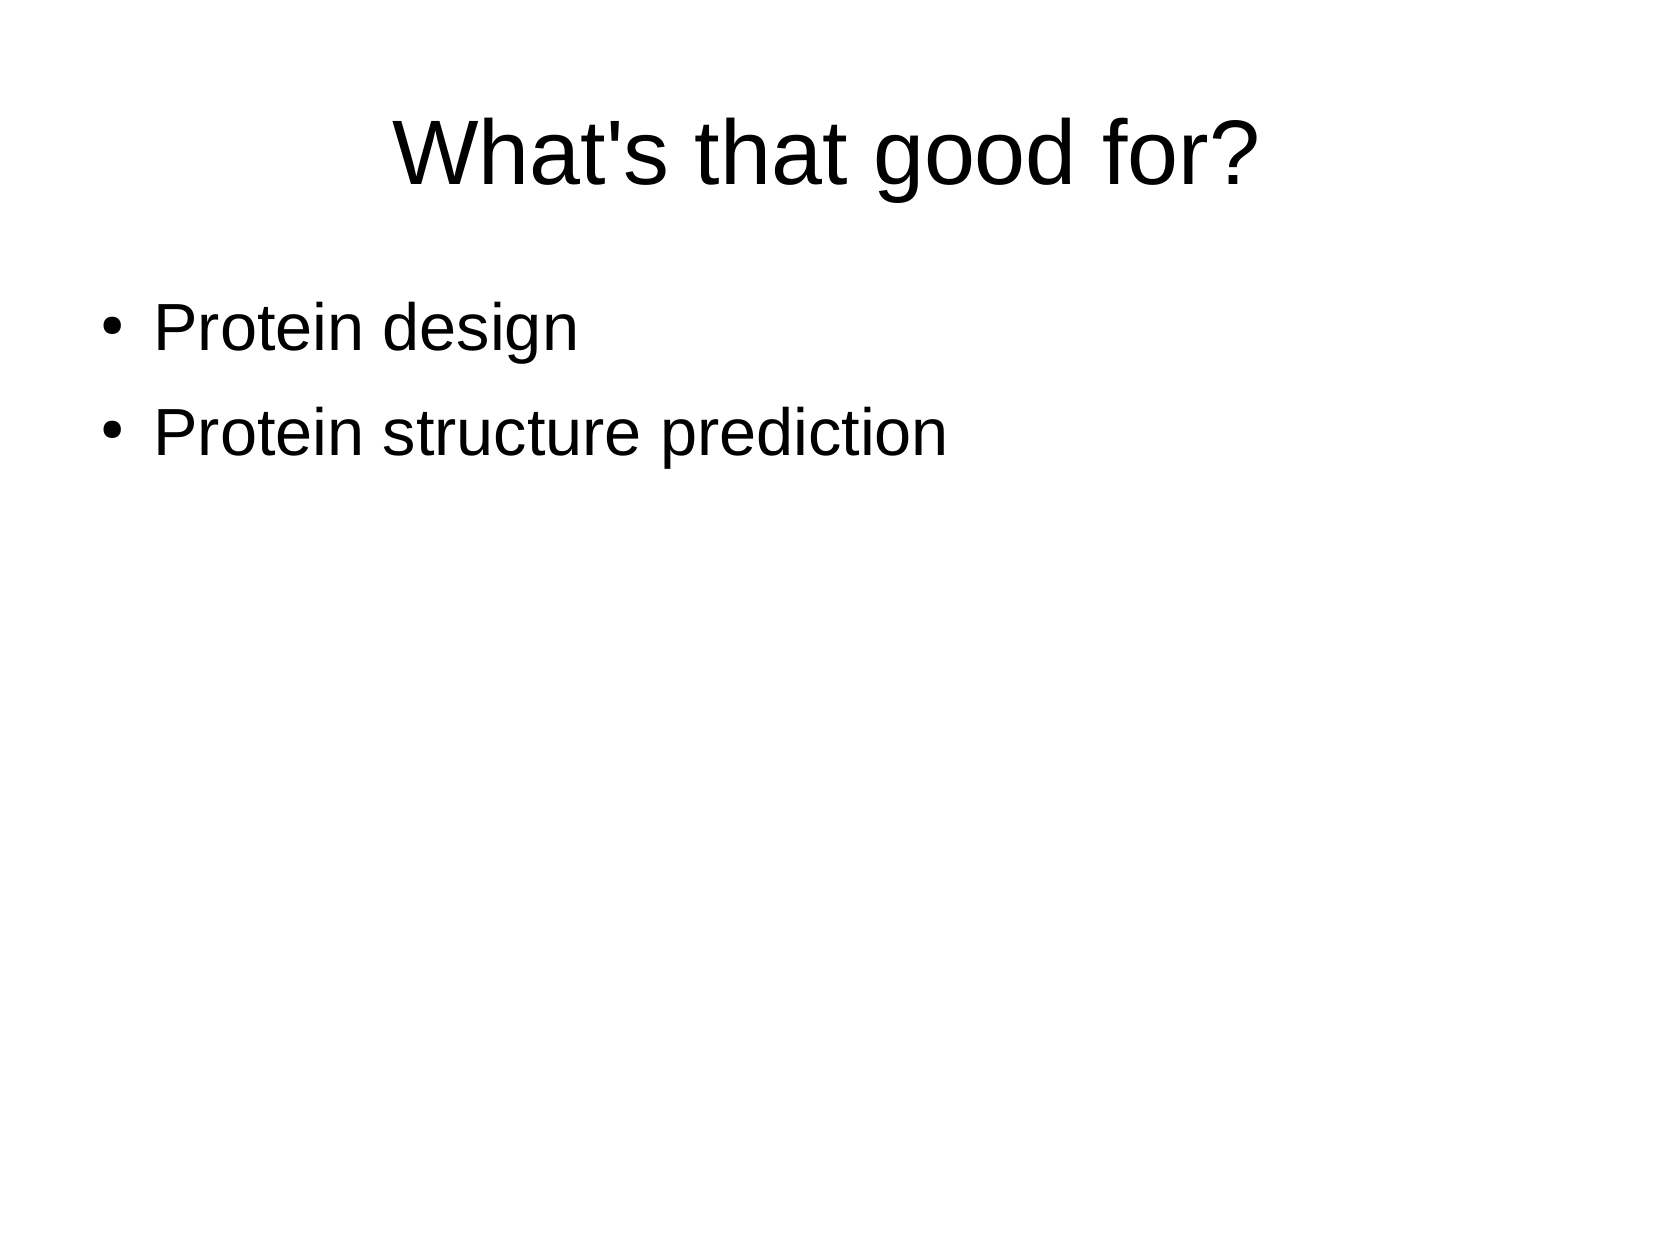

# What's that good for?
Protein design
Protein structure prediction